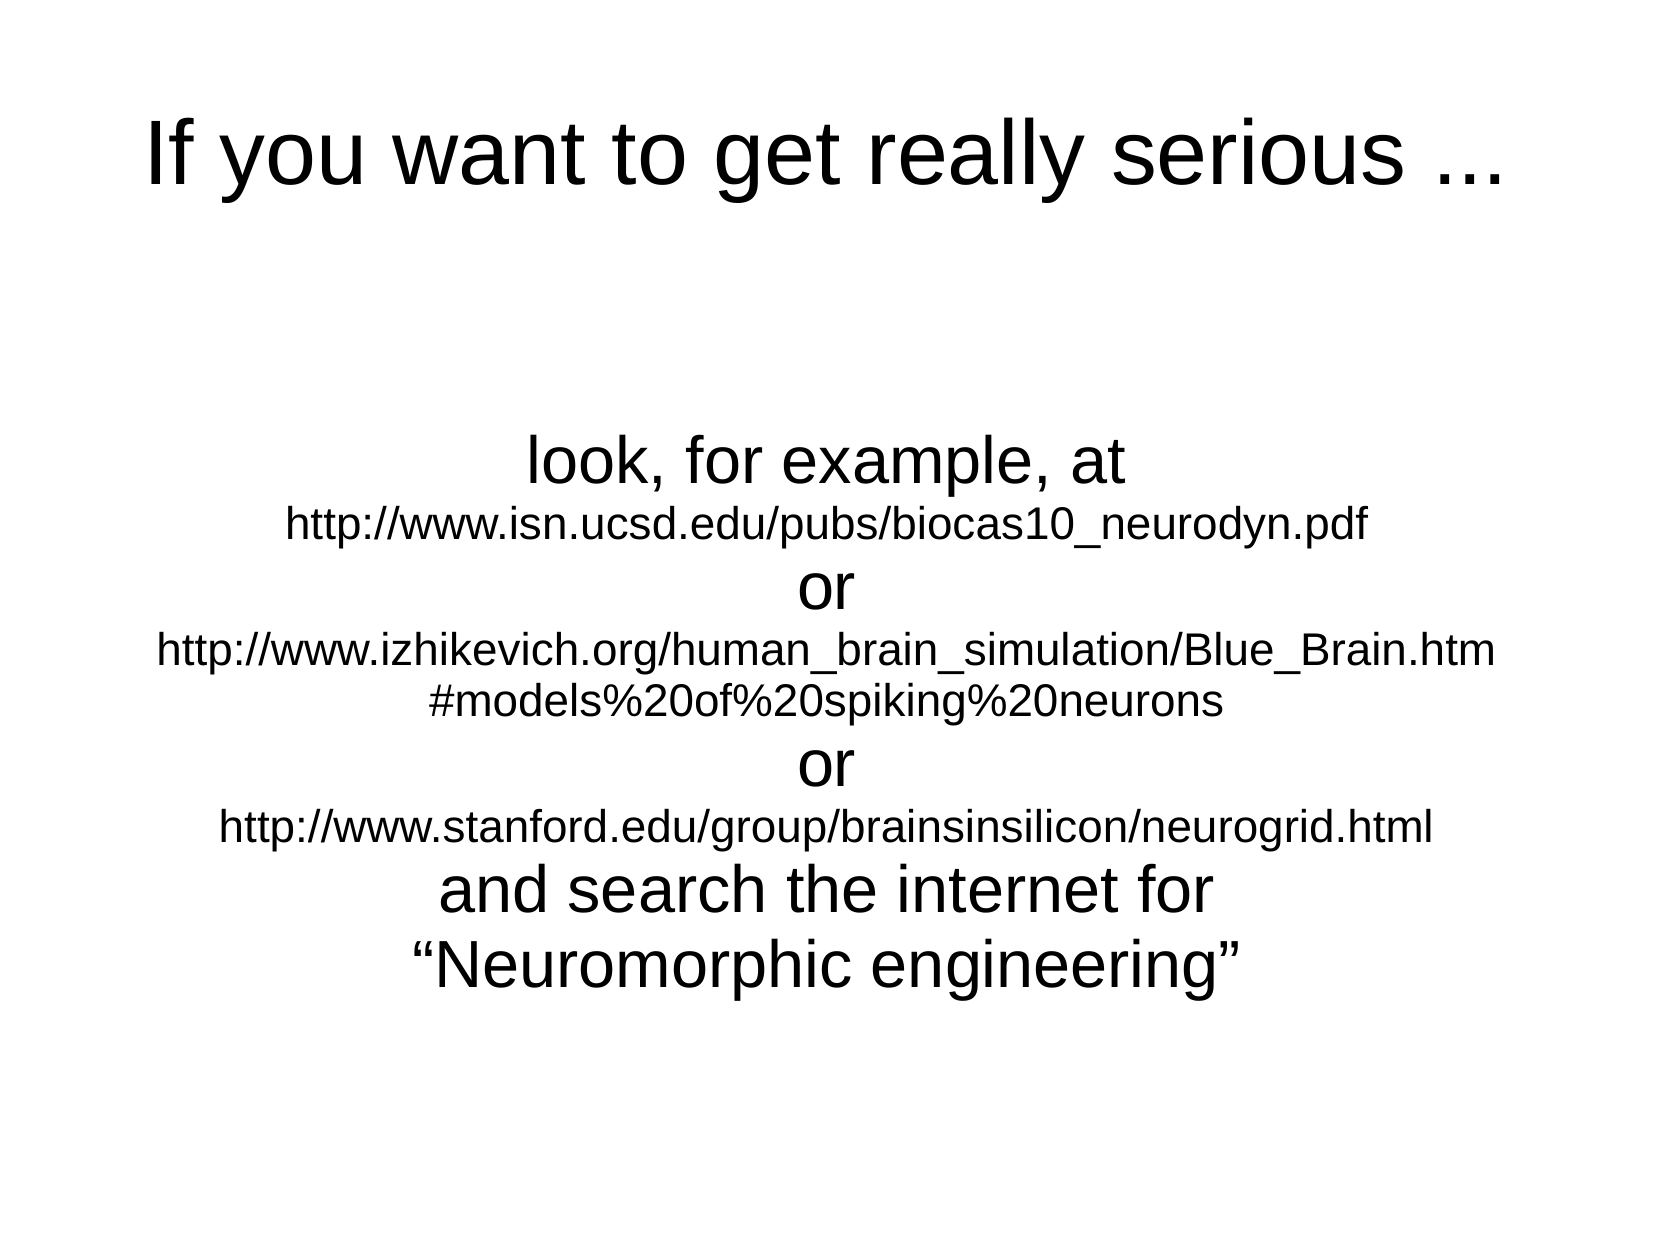

# If you want to get really serious ...
look, for example, at
http://www.isn.ucsd.edu/pubs/biocas10_neurodyn.pdf
or
http://www.izhikevich.org/human_brain_simulation/Blue_Brain.htm
#models%20of%20spiking%20neurons
or
http://www.stanford.edu/group/brainsinsilicon/neurogrid.html
and search the internet for
“Neuromorphic engineering”